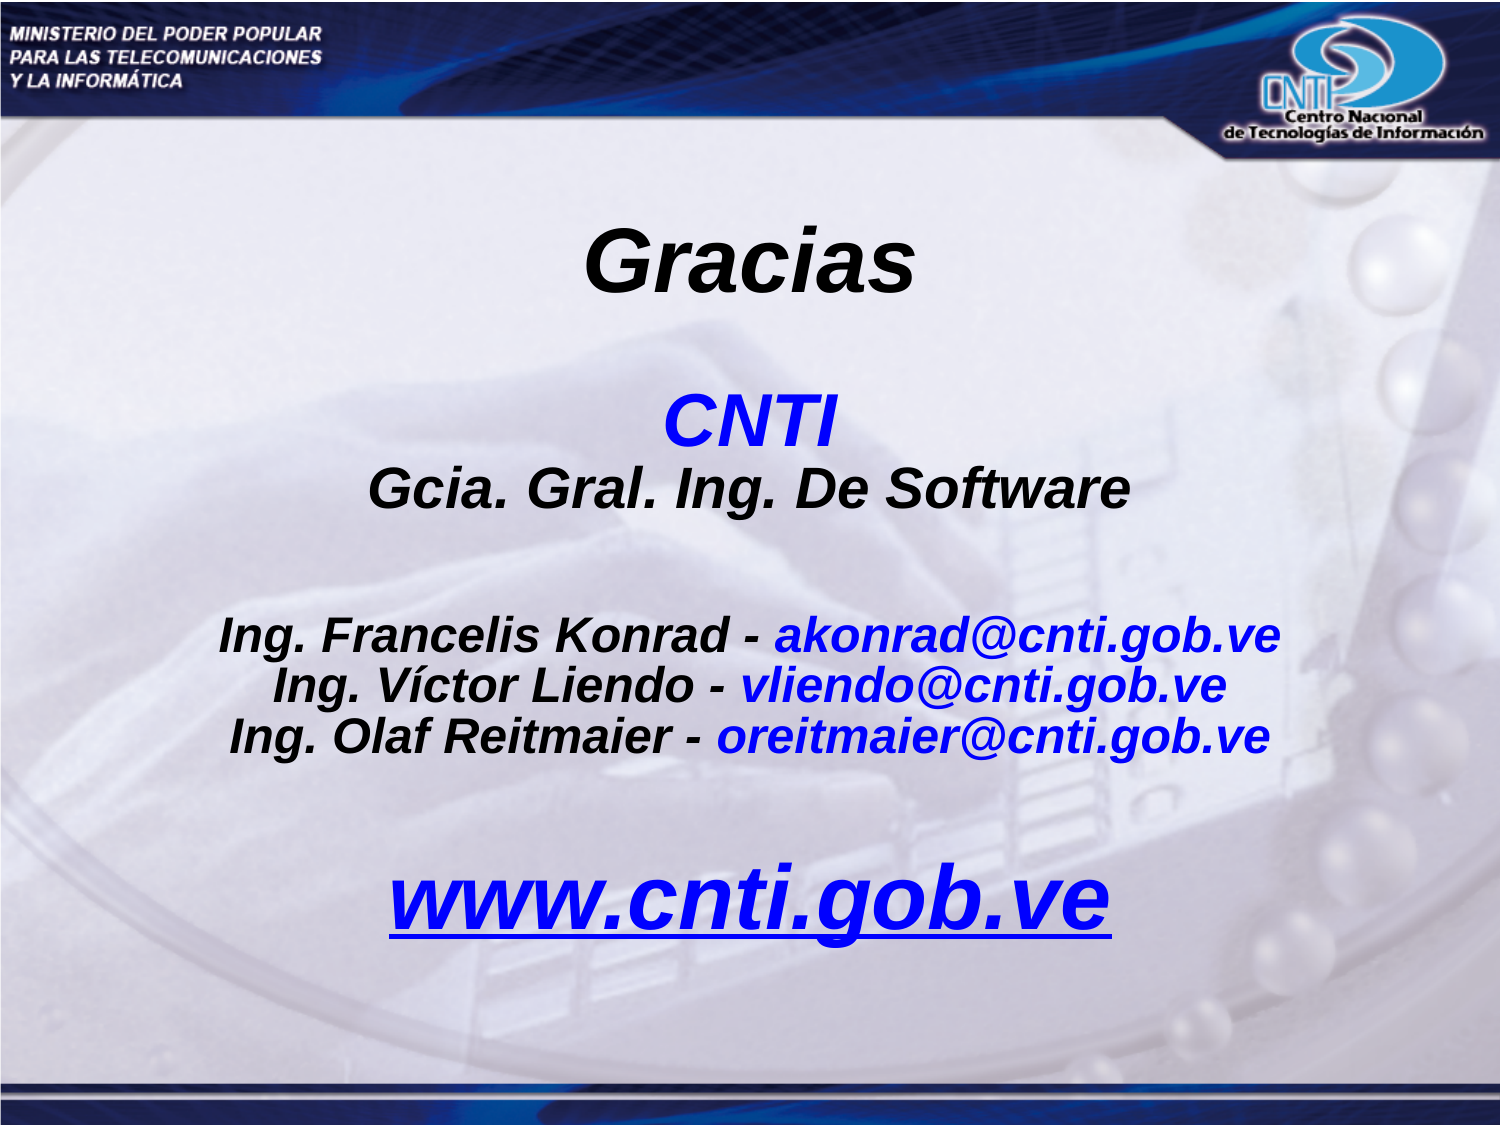

# Gracias CNTI Gcia. Gral. Ing. De Software Ing. Francelis Konrad - akonrad@cnti.gob.ve Ing. Víctor Liendo - vliendo@cnti.gob.ve Ing. Olaf Reitmaier - oreitmaier@cnti.gob.ve www.cnti.gob.ve